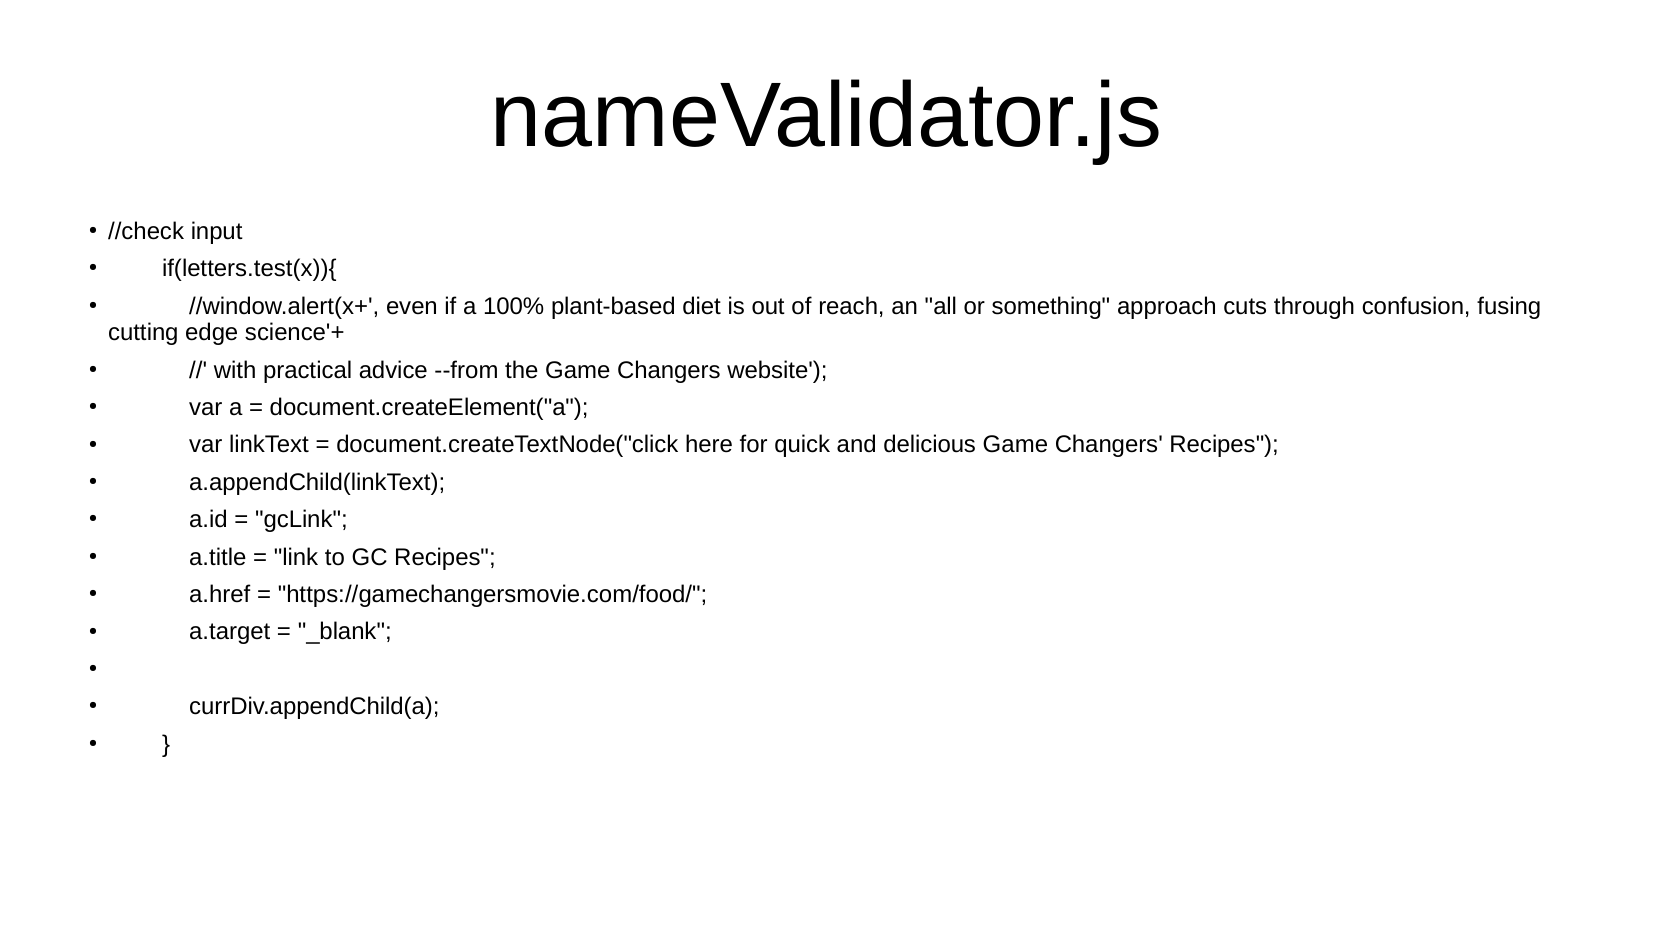

# nameValidator.js
//check input
 if(letters.test(x)){
 //window.alert(x+', even if a 100% plant-based diet is out of reach, an "all or something" approach cuts through confusion, fusing cutting edge science'+
 //' with practical advice --from the Game Changers website');
 var a = document.createElement("a");
 var linkText = document.createTextNode("click here for quick and delicious Game Changers' Recipes");
 a.appendChild(linkText);
 a.id = "gcLink";
 a.title = "link to GC Recipes";
 a.href = "https://gamechangersmovie.com/food/";
 a.target = "_blank";
 currDiv.appendChild(a);
 }